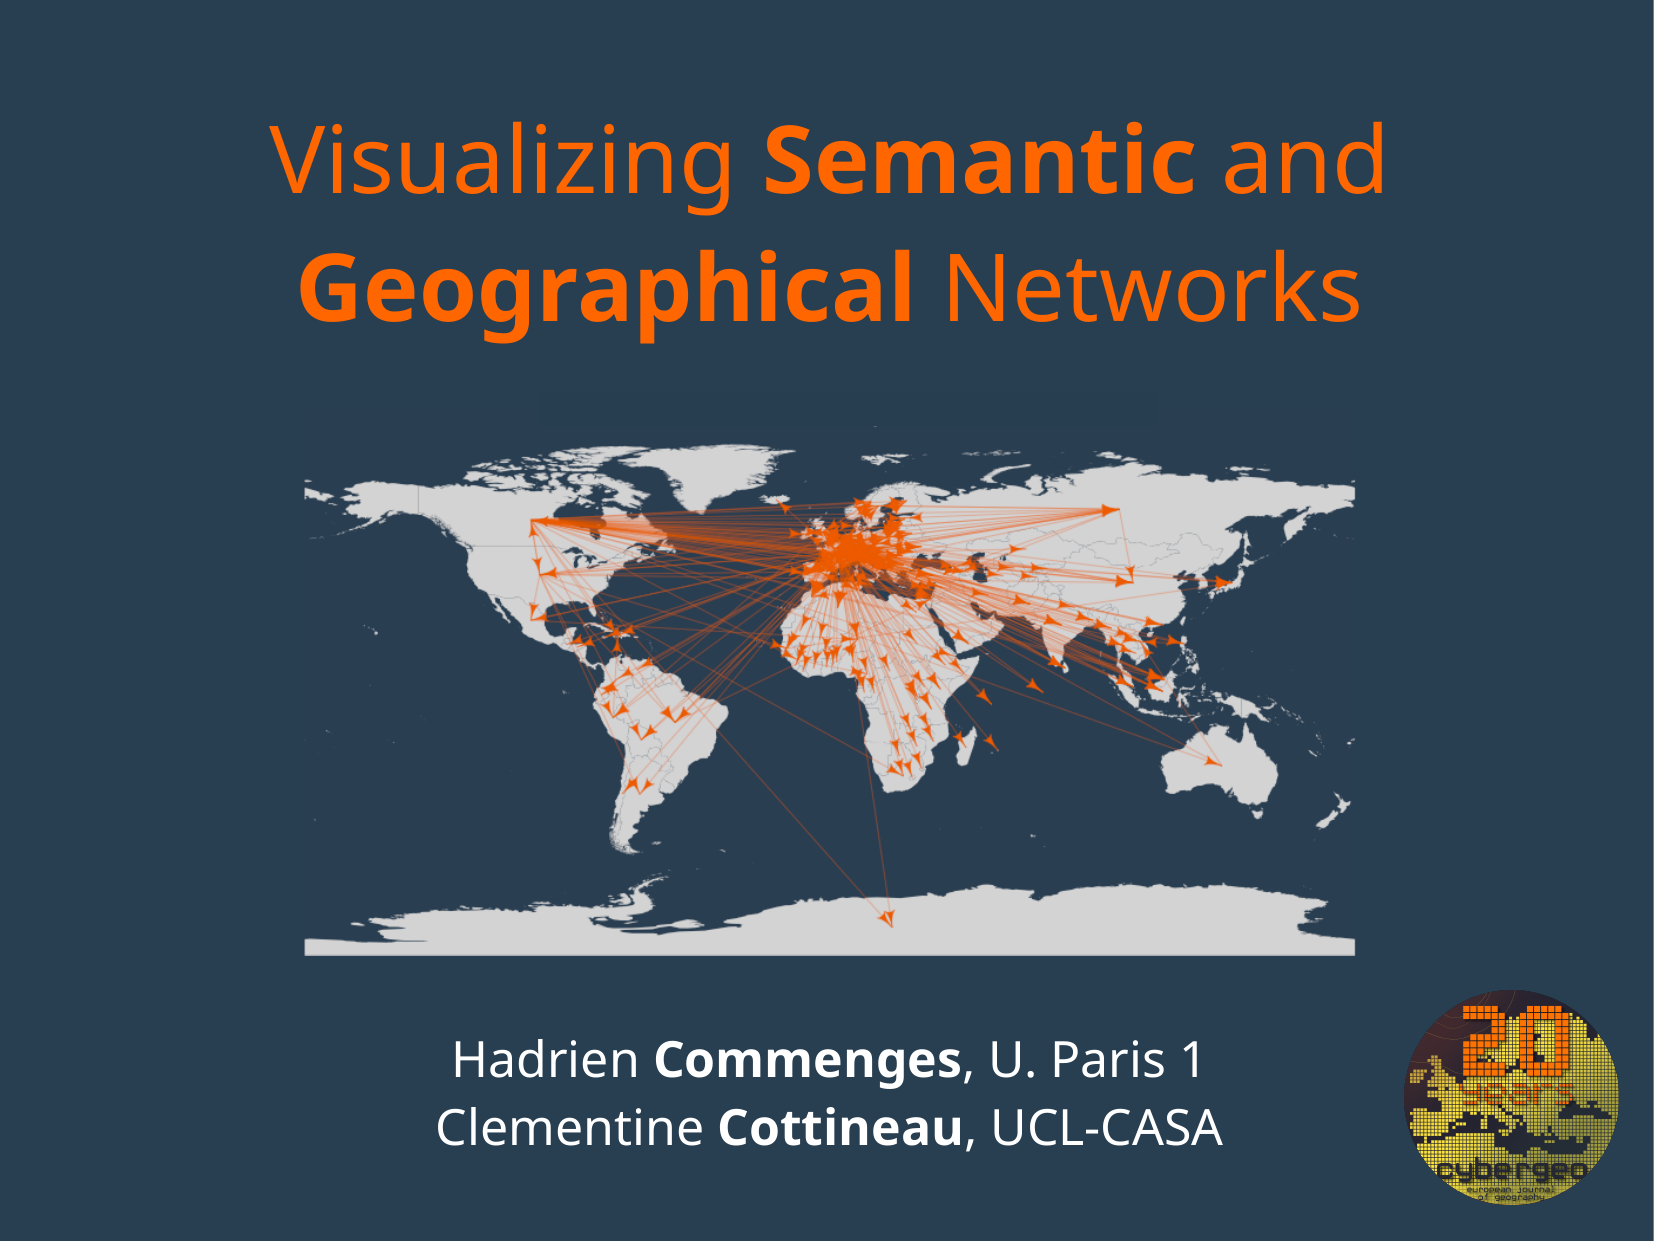

# Visualizing Semantic and Geographical Networks
Hadrien Commenges, U. Paris 1
Clementine Cottineau, UCL-CASA